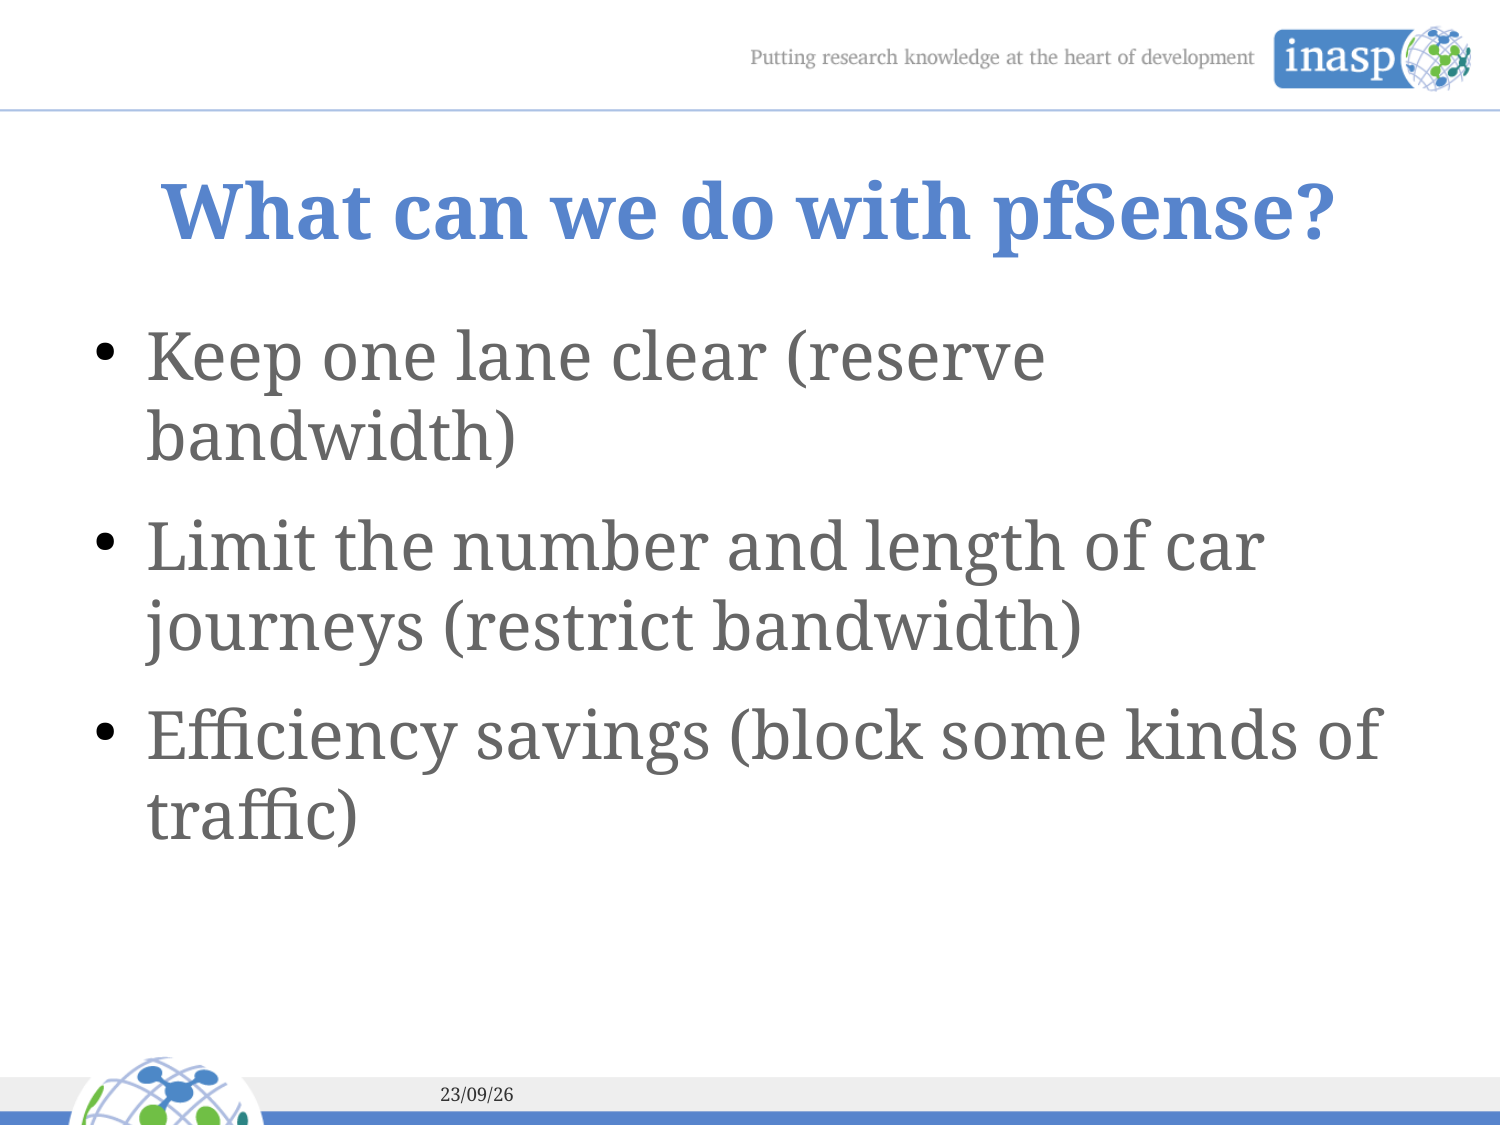

# What can we do with pfSense?
Keep one lane clear (reserve bandwidth)
Limit the number and length of car journeys (restrict bandwidth)
Efficiency savings (block some kinds of traffic)